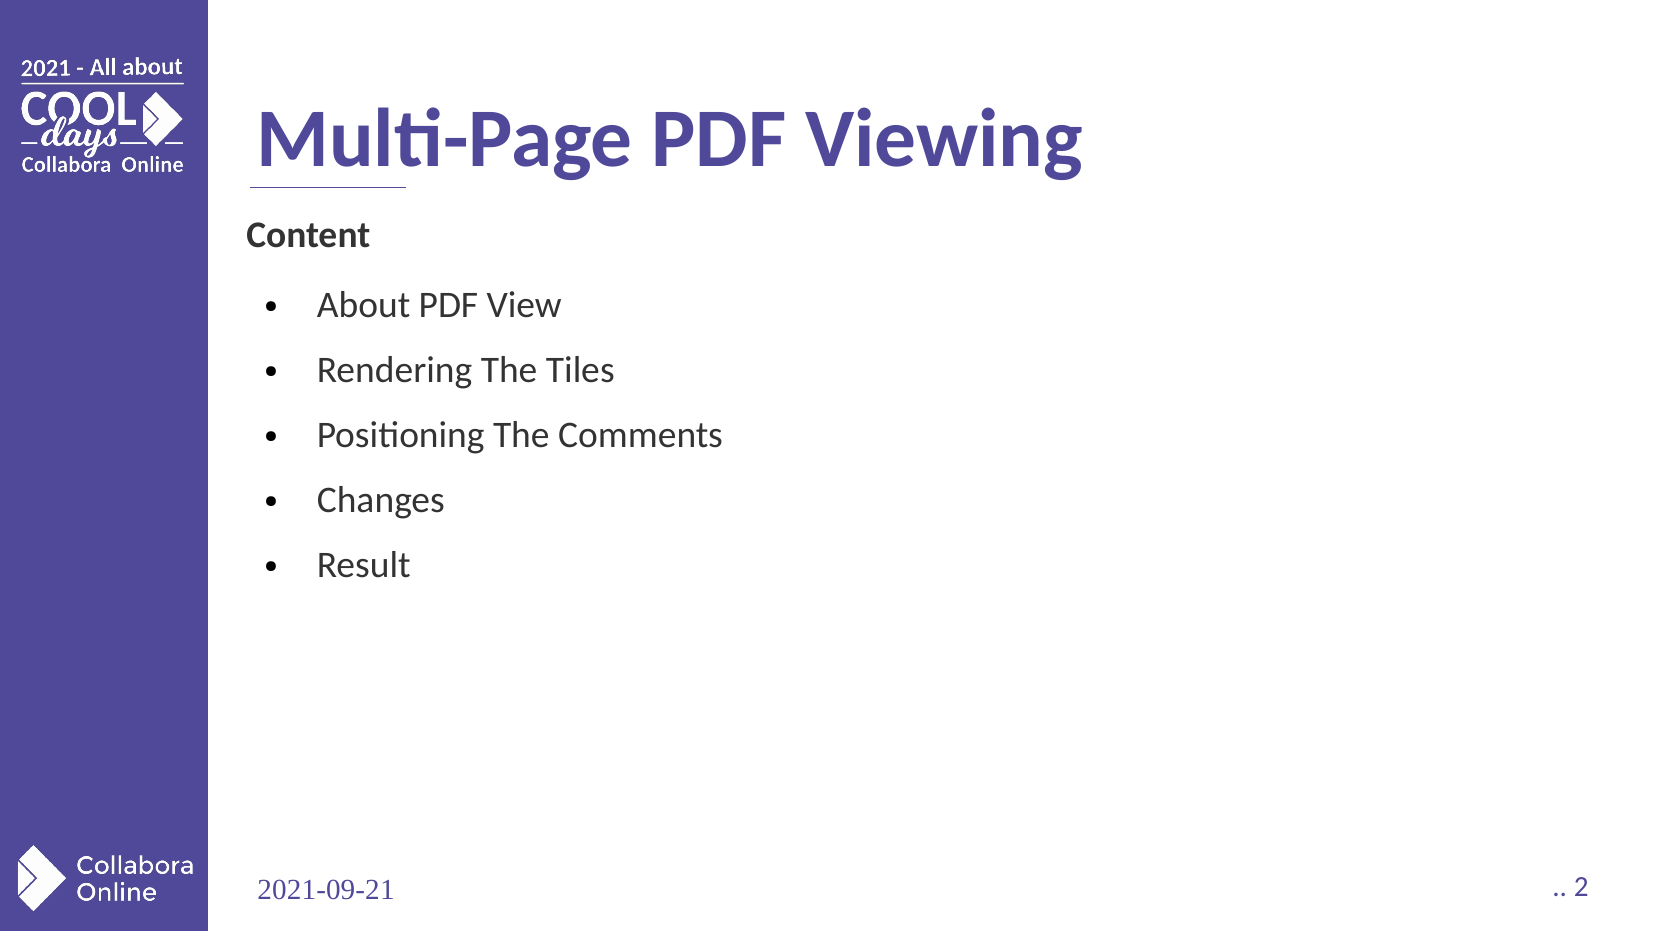

# Multi-Page PDF Viewing
Content
About PDF View
Rendering The Tiles
Positioning The Comments
Changes
Result
2021-09-21
2